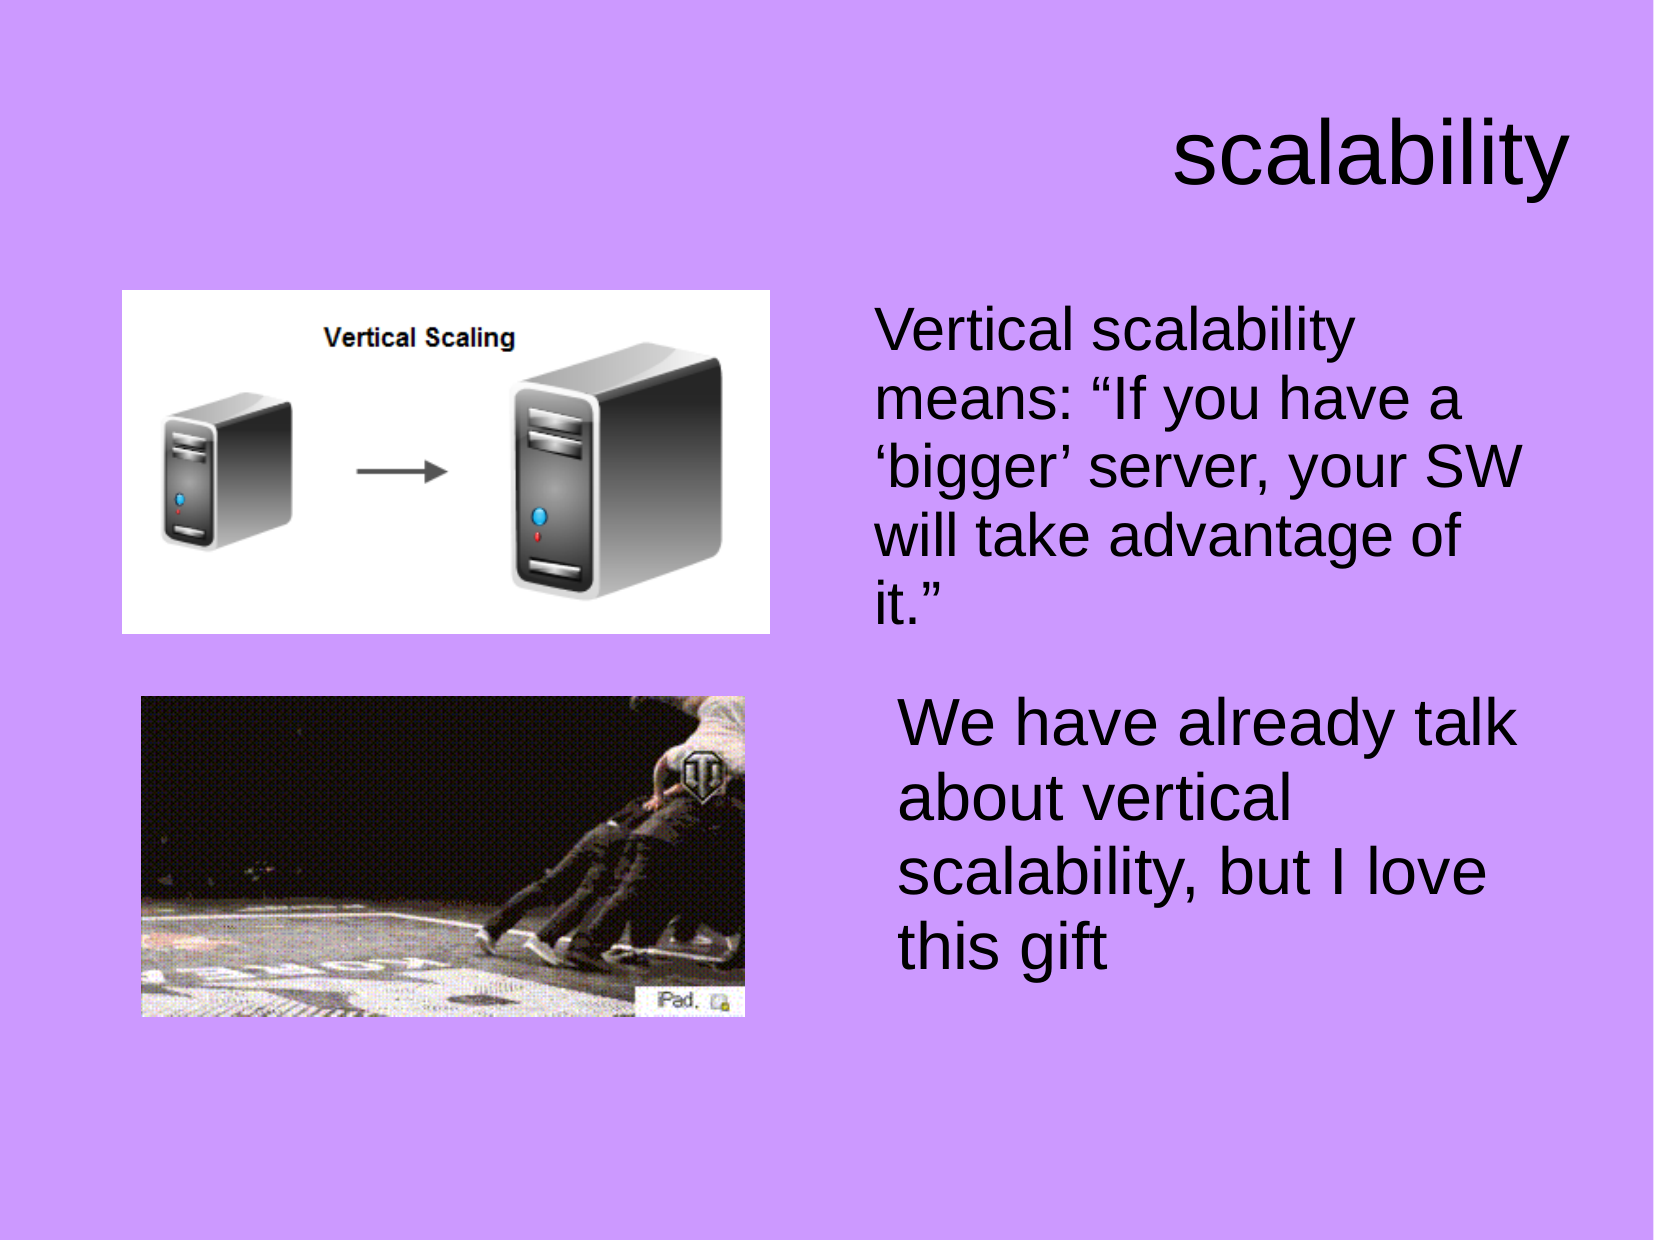

# scalability
Vertical scalability means: “If you have a ‘bigger’ server, your SW will take advantage of it.”
We have already talk about vertical scalability, but I love this gift